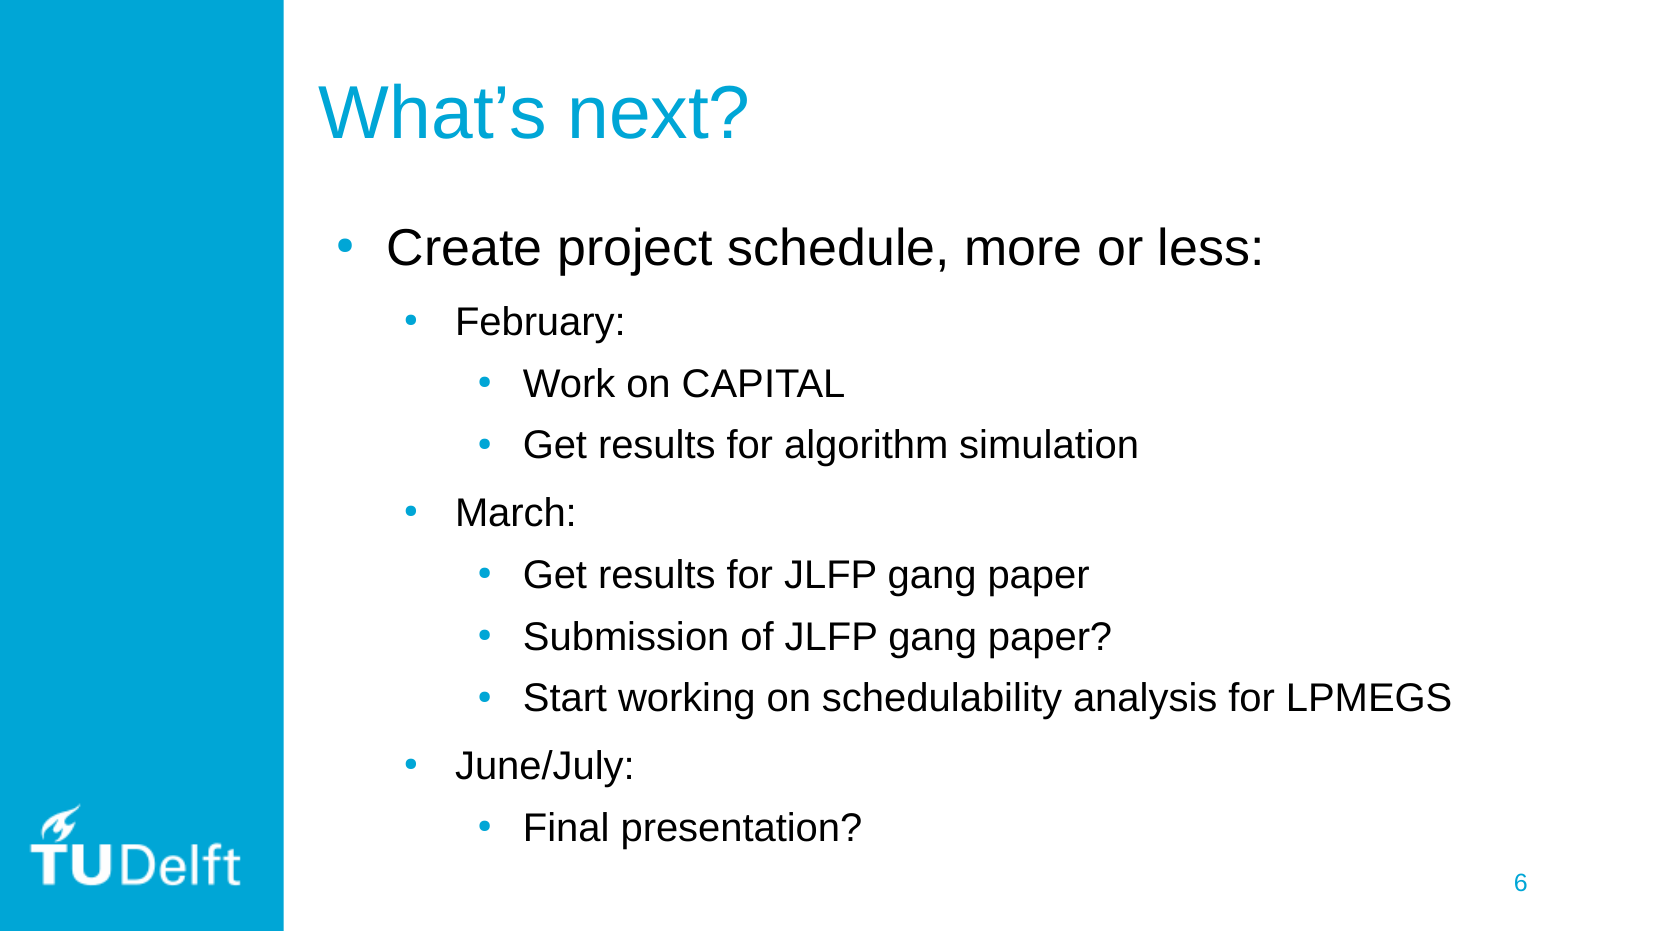

# What’s next?
Create project schedule, more or less:
February:
Work on CAPITAL
Get results for algorithm simulation
March:
Get results for JLFP gang paper
Submission of JLFP gang paper?
Start working on schedulability analysis for LPMEGS
June/July:
Final presentation?